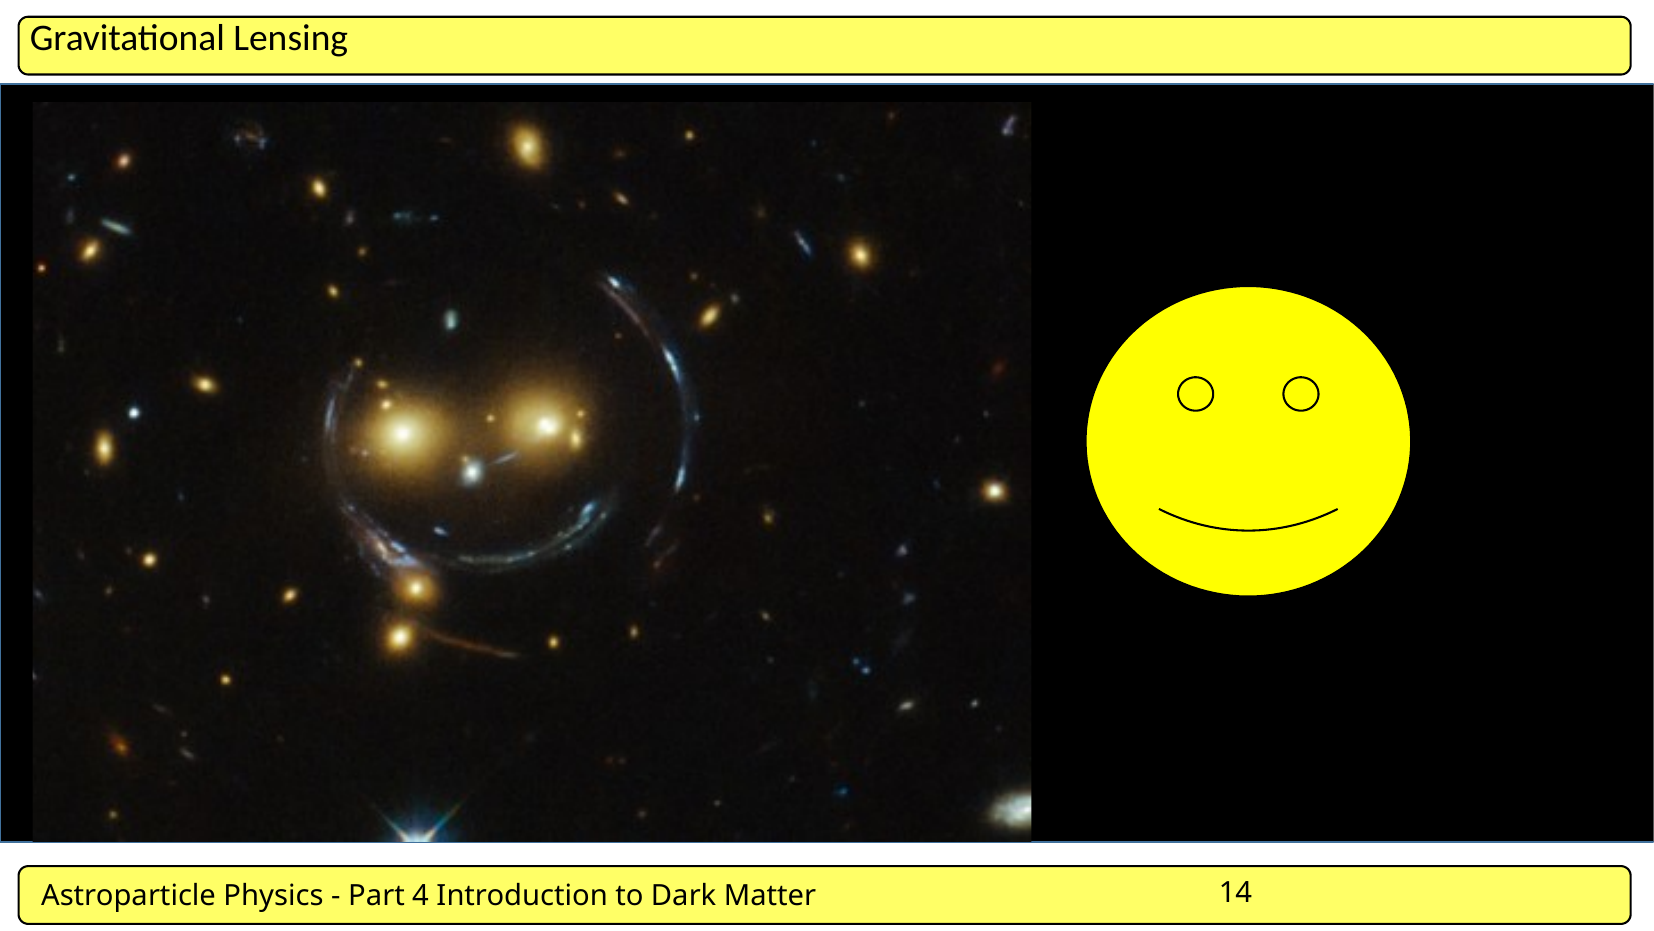

Gravitational Lensing
Astroparticle Physics - Part 4 Introduction to Dark Matter